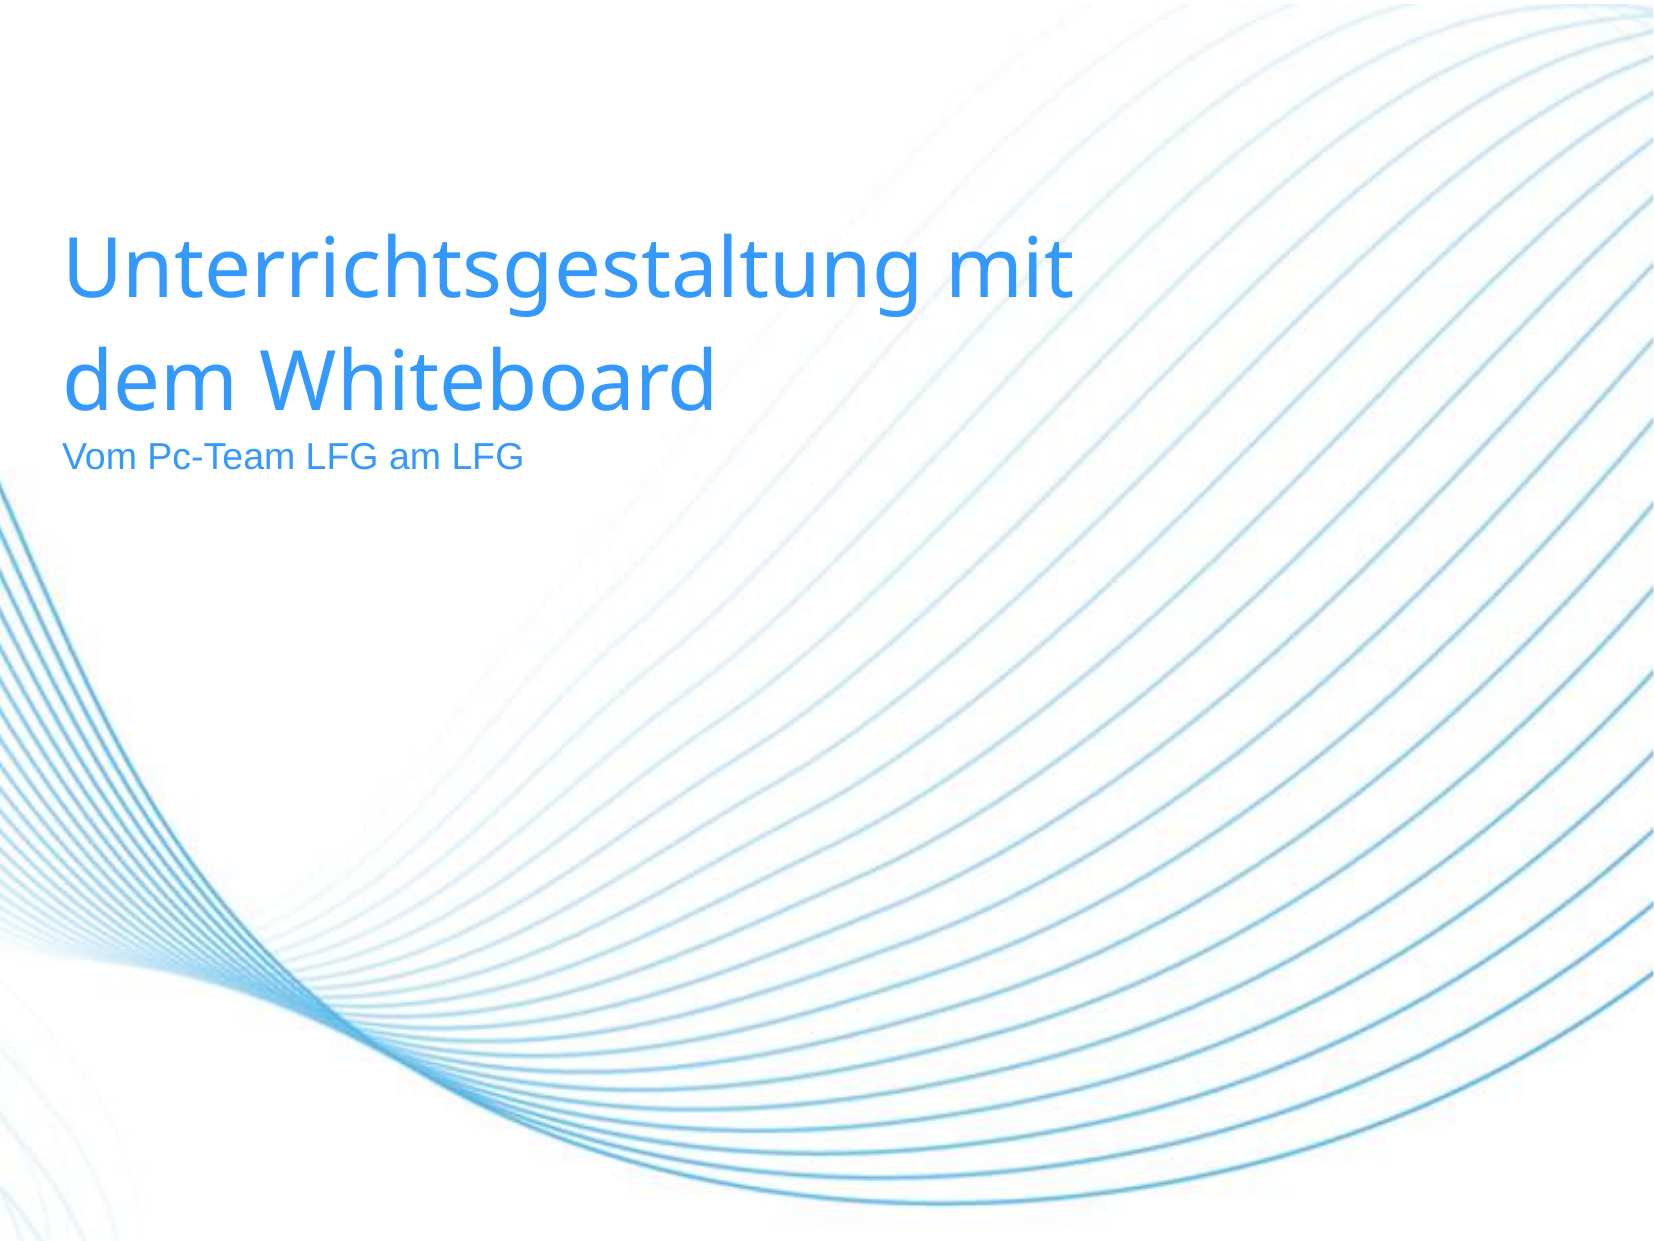

# Seminar zur Unterrichtsgestaltung mit dem Whiteboard
Unterrichtsgestaltung mit dem Whiteboard
Vom Pc-Team LFG am LFG